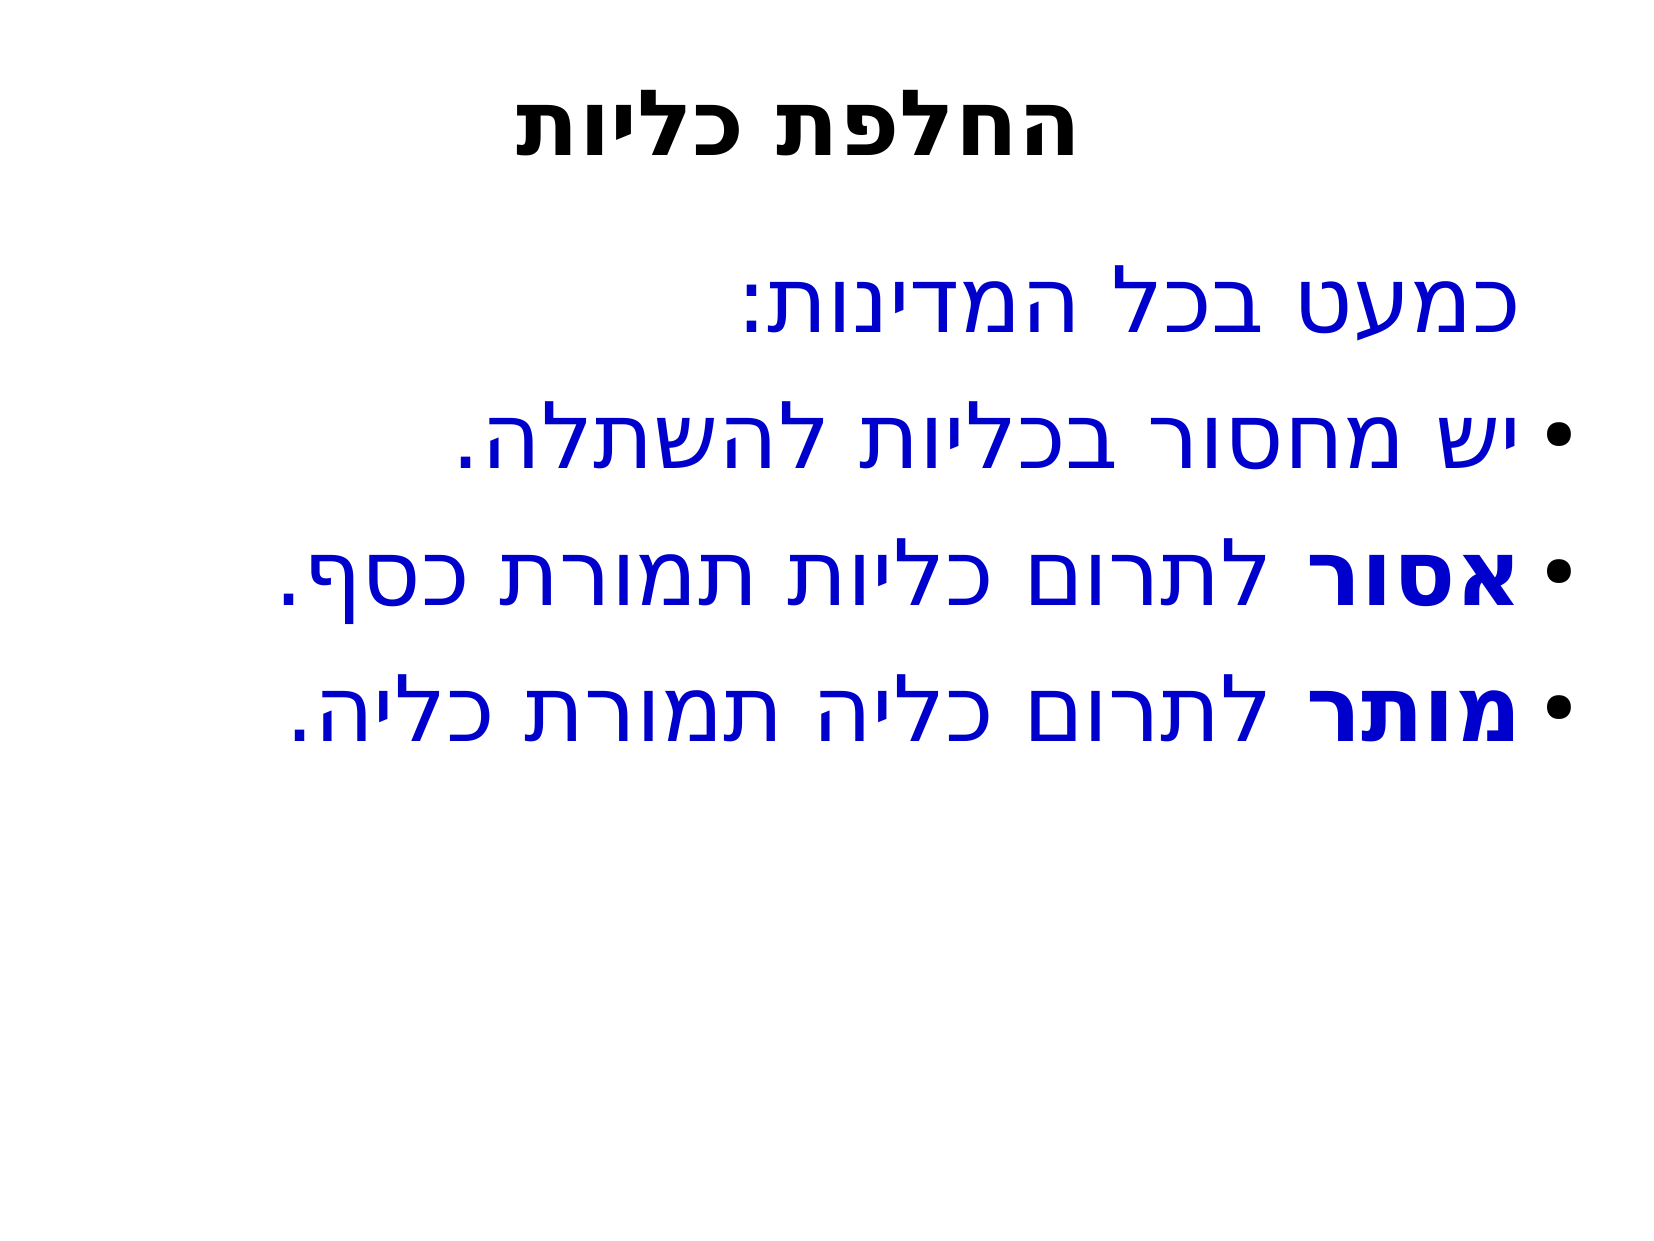

# החלפת כליות
כמעט בכל המדינות:
יש מחסור בכליות להשתלה.
אסור לתרום כליות תמורת כסף.
מותר לתרום כליה תמורת כליה.